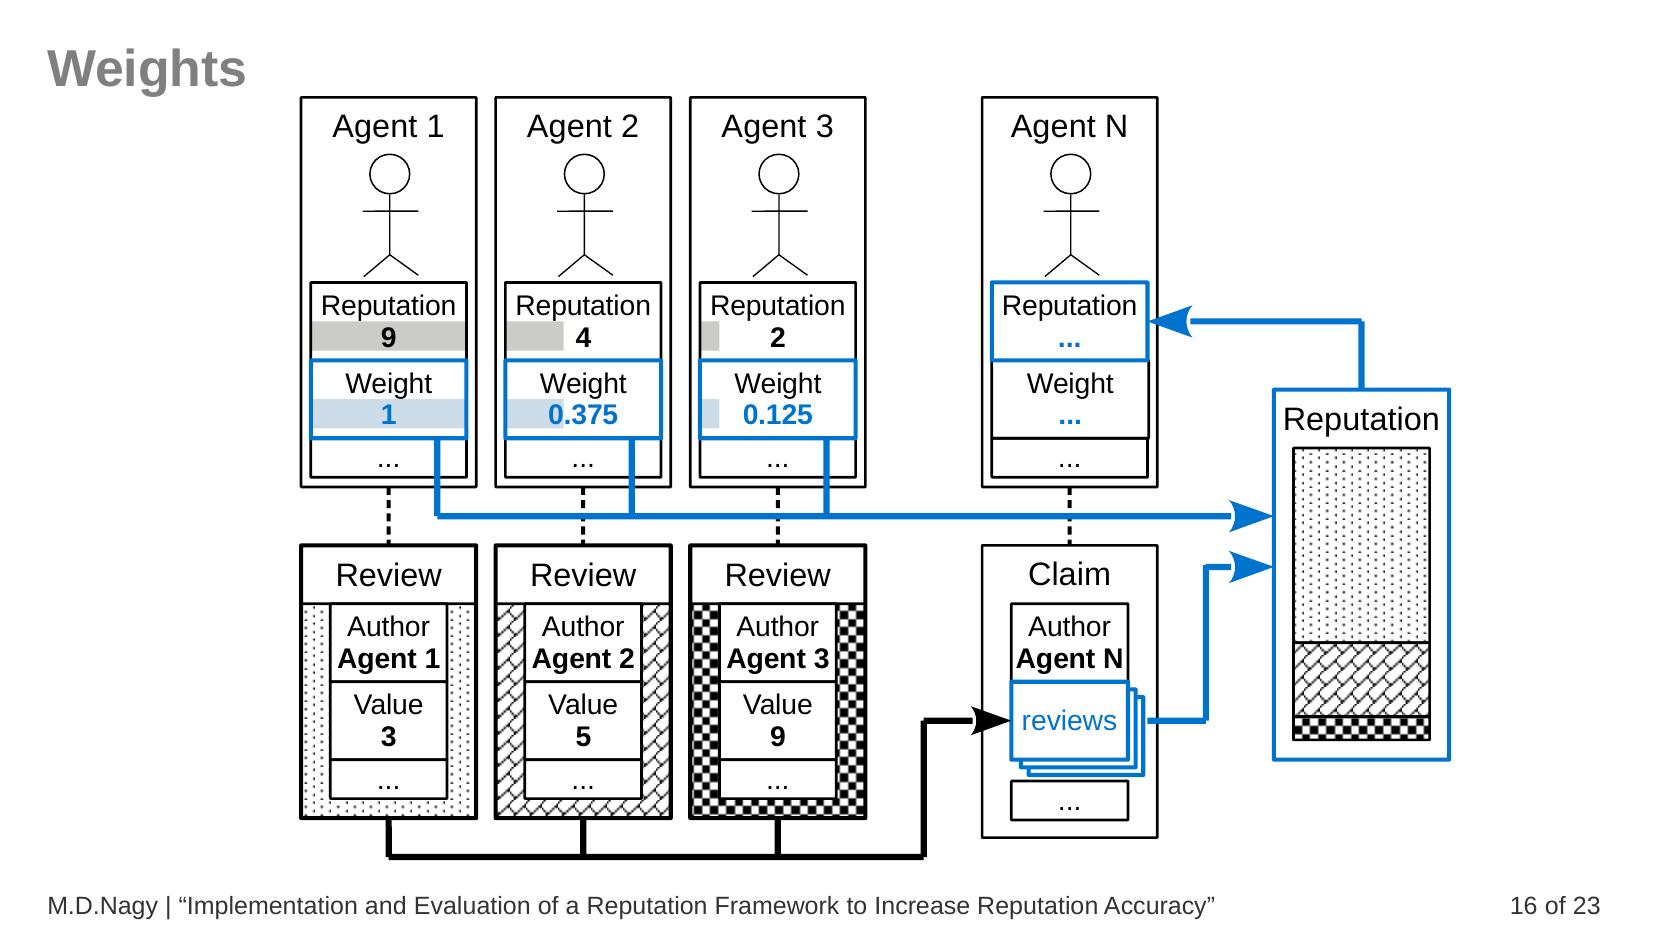

# Weights
M.D.Nagy | “Implementation and Evaluation of a Reputation Framework to Increase Reputation Accuracy”
16